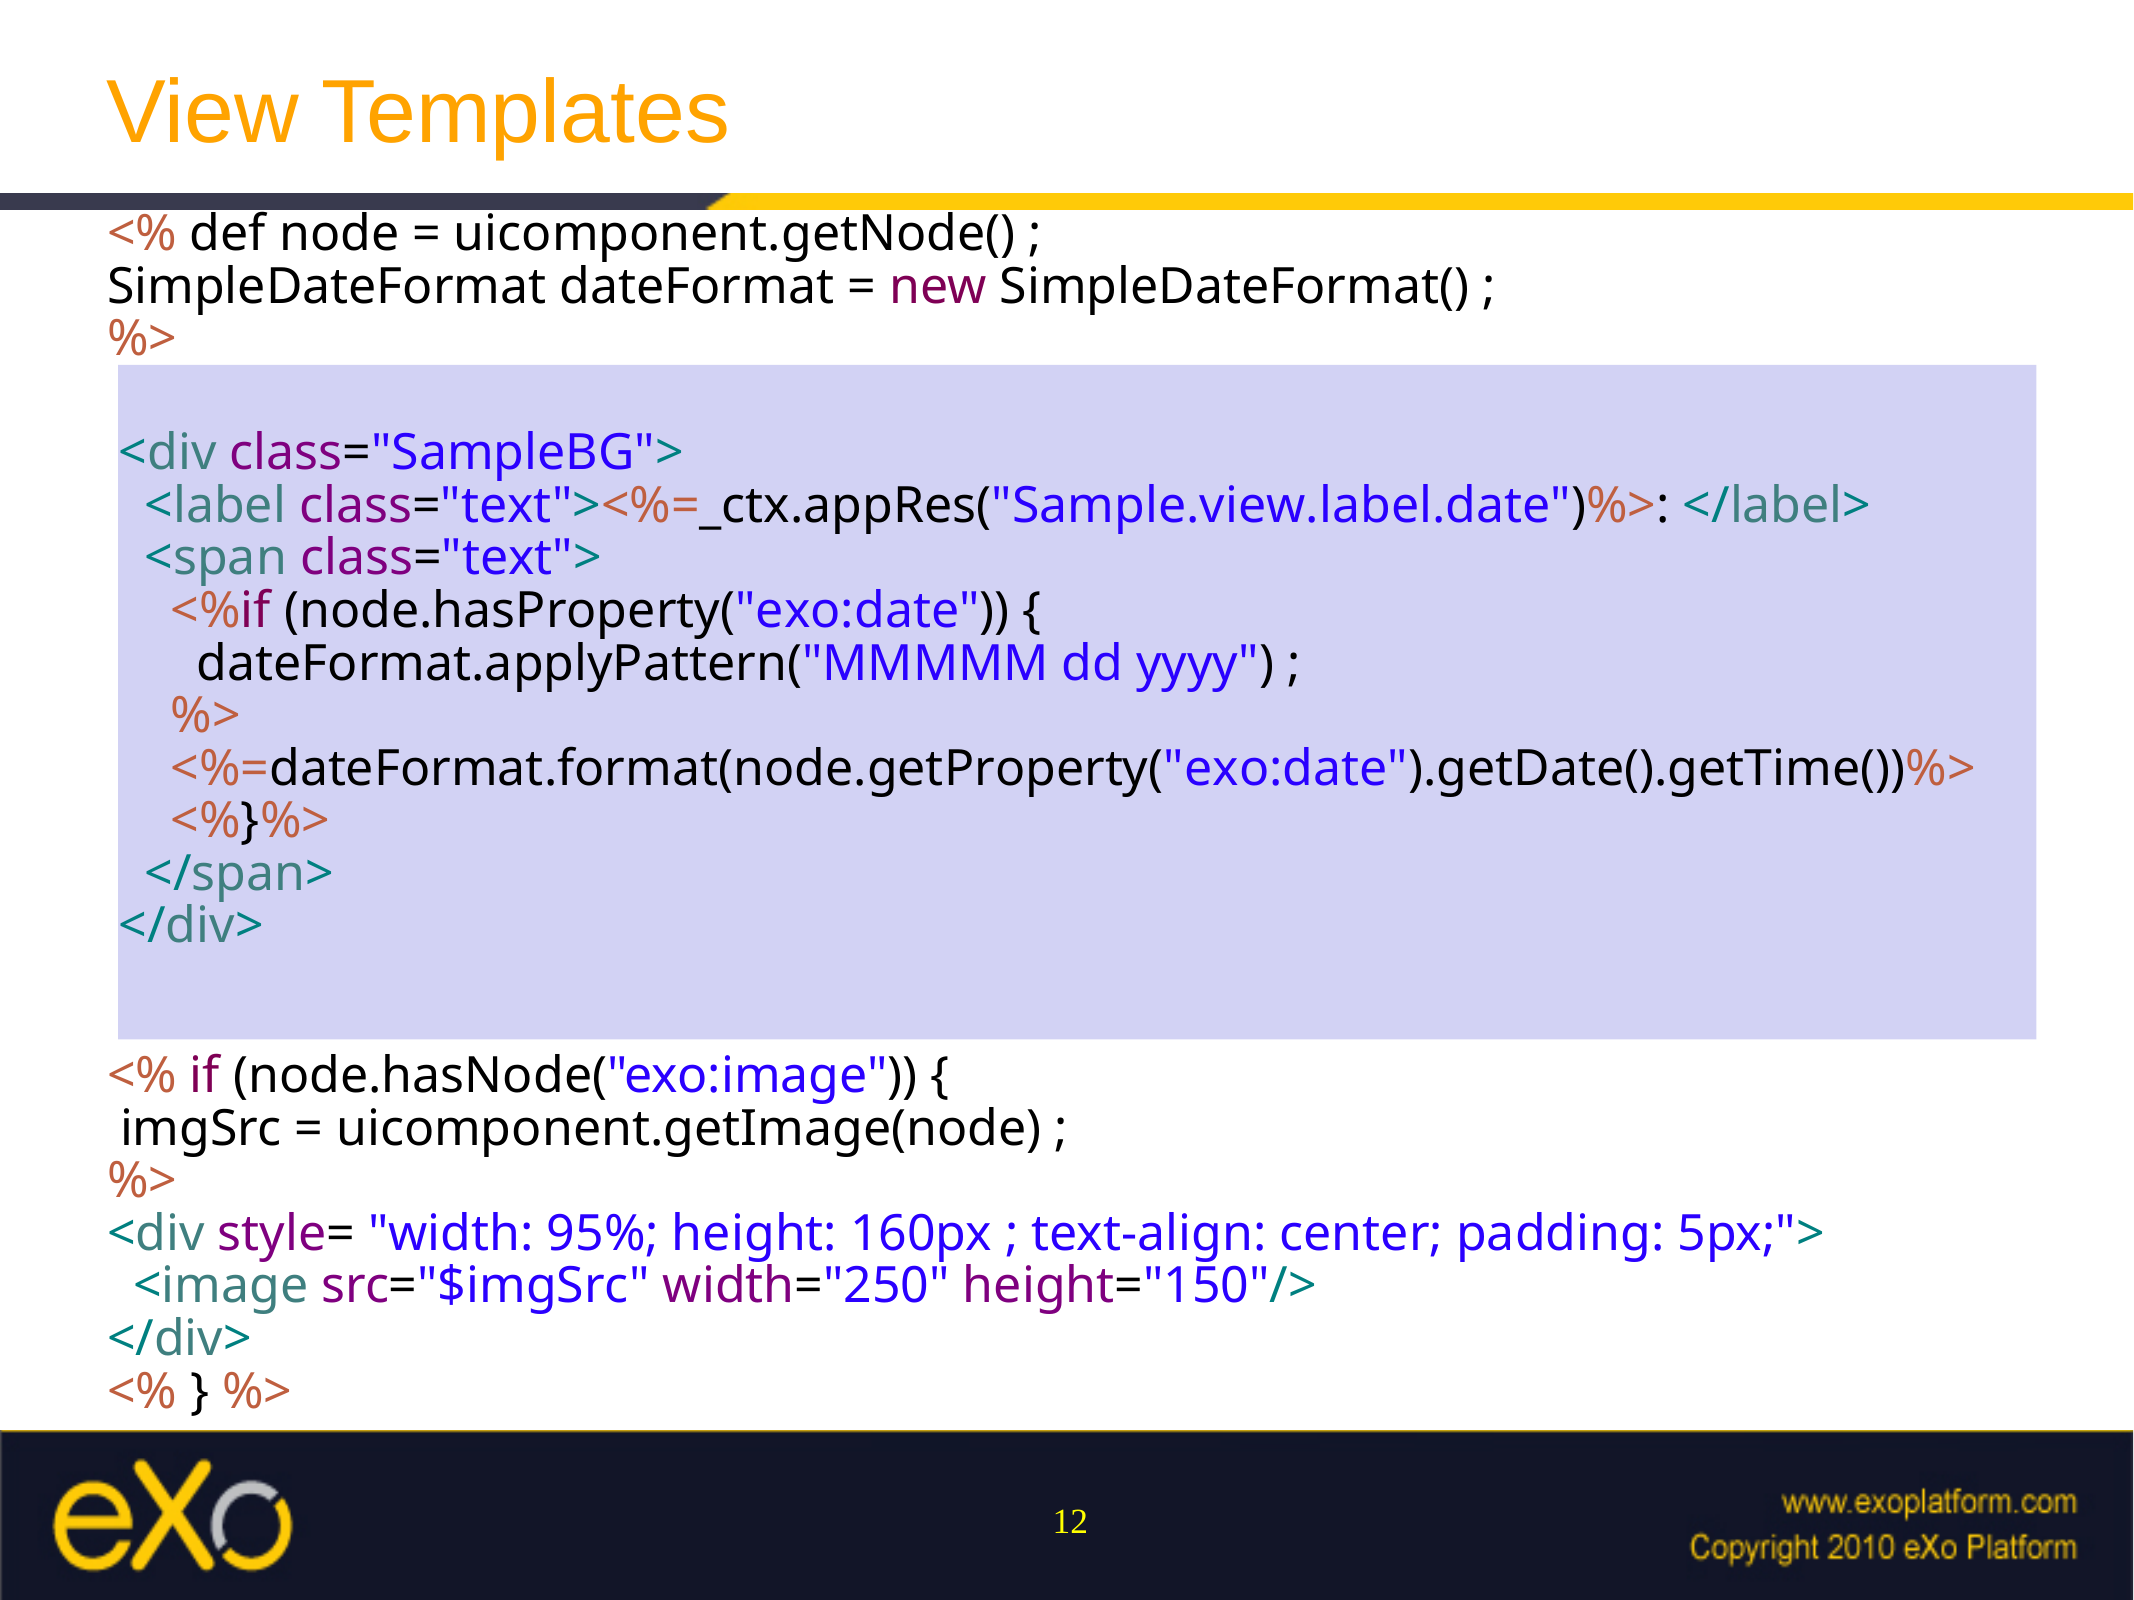

# View Templates
<% def node = uicomponent.getNode() ;
SimpleDateFormat dateFormat = new SimpleDateFormat() ;
%>
<% if (node.hasNode("exo:image")) {
 imgSrc = uicomponent.getImage(node) ;
%>
<div style= "width: 95%; height: 160px ; text-align: center; padding: 5px;">
 <image src="$imgSrc" width="250" height="150"/>
</div>
<% } %>
<div class="SampleBG">
 <label class="text"><%=_ctx.appRes("Sample.view.label.date")%>: </label>
 <span class="text">
 <%if (node.hasProperty("exo:date")) {
 dateFormat.applyPattern("MMMMM dd yyyy") ;
 %>
 <%=dateFormat.format(node.getProperty("exo:date").getDate().getTime())%>
 <%}%>
 </span>
</div>